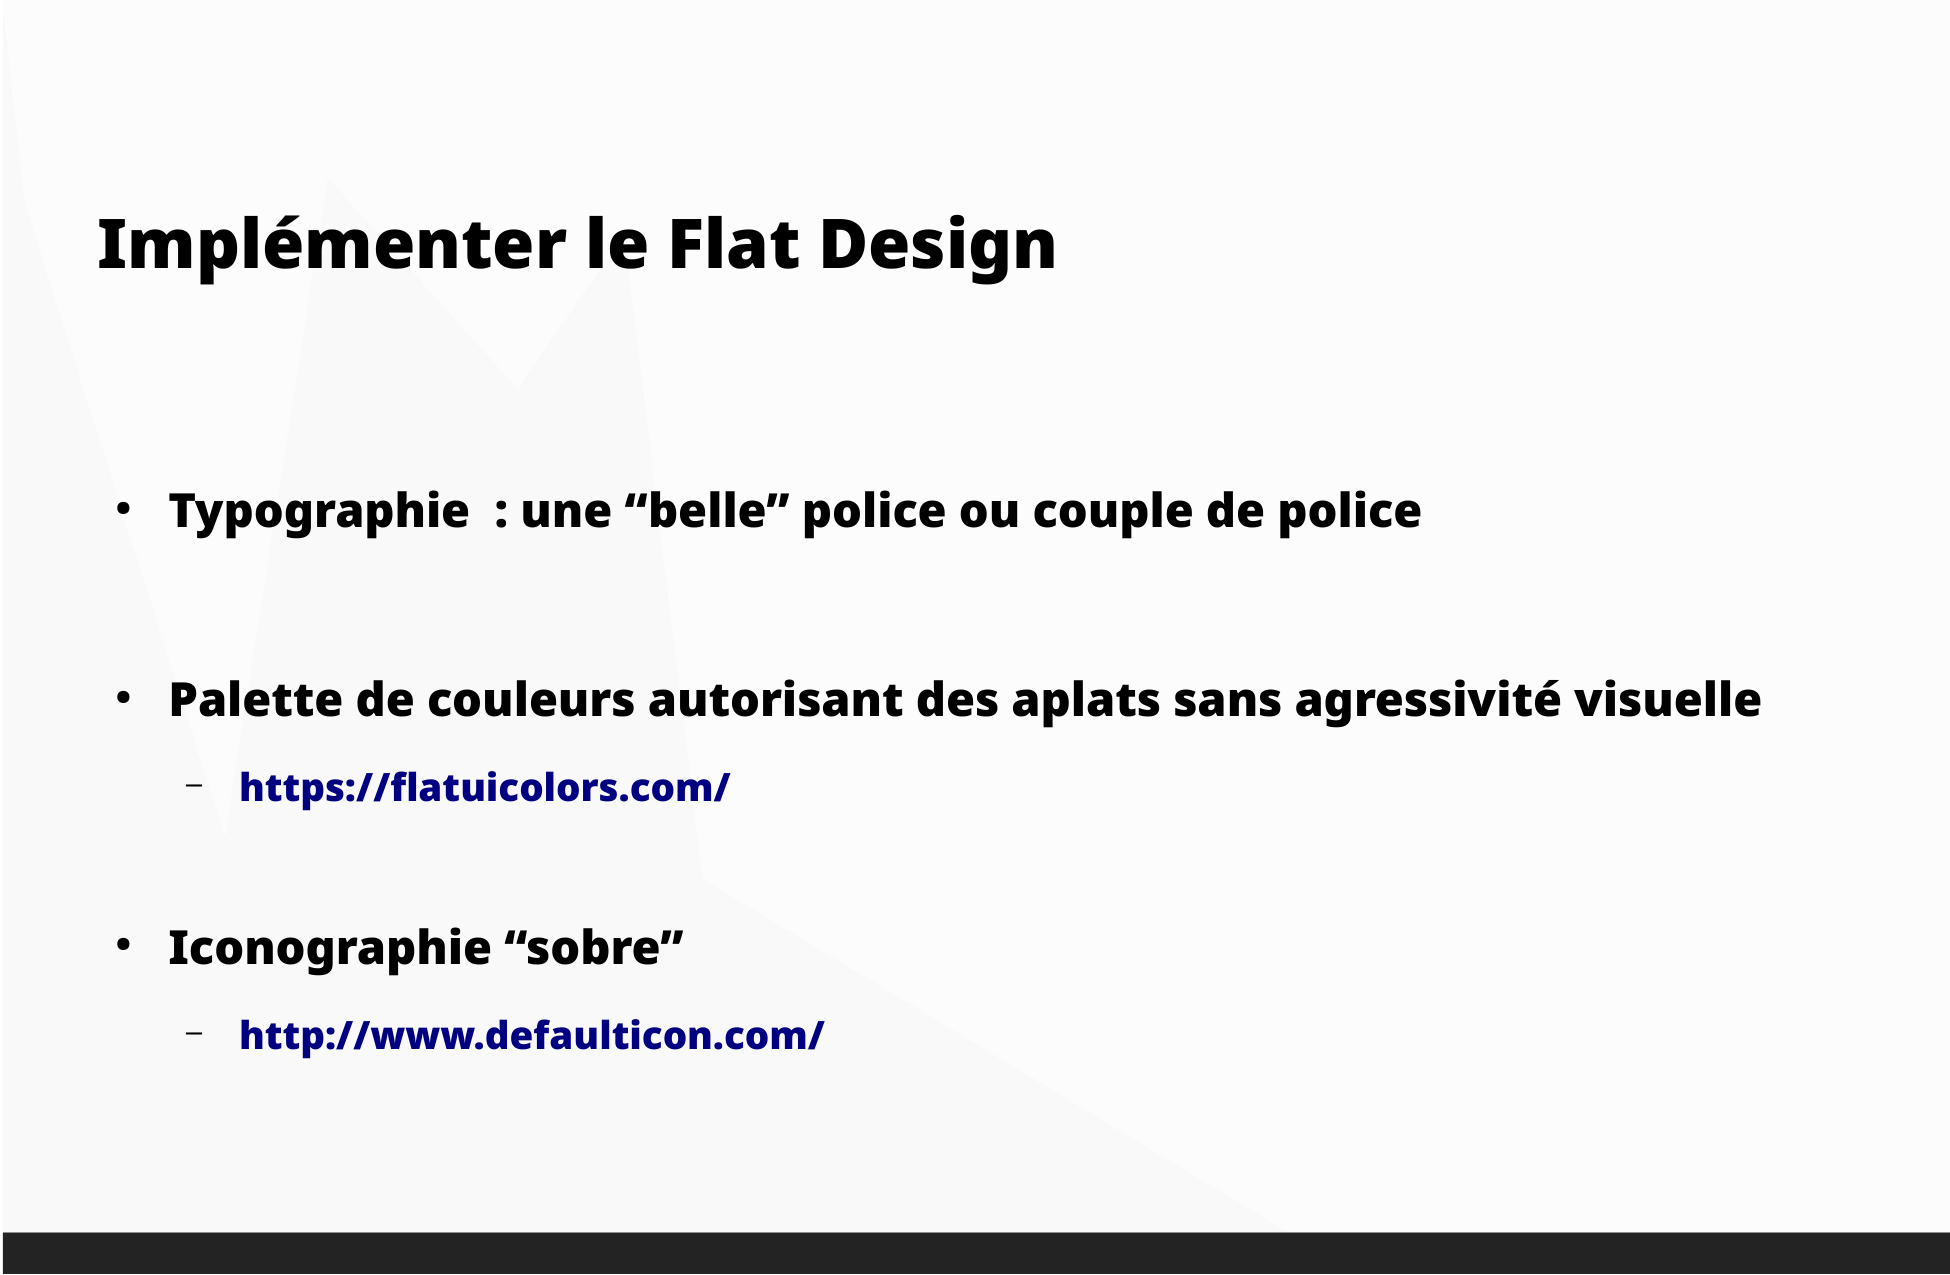

# Implémenter le Flat Design
Typographie : une “belle” police ou couple de police
Palette de couleurs autorisant des aplats sans agressivité visuelle
https://flatuicolors.com/
Iconographie “sobre”
http://www.defaulticon.com/